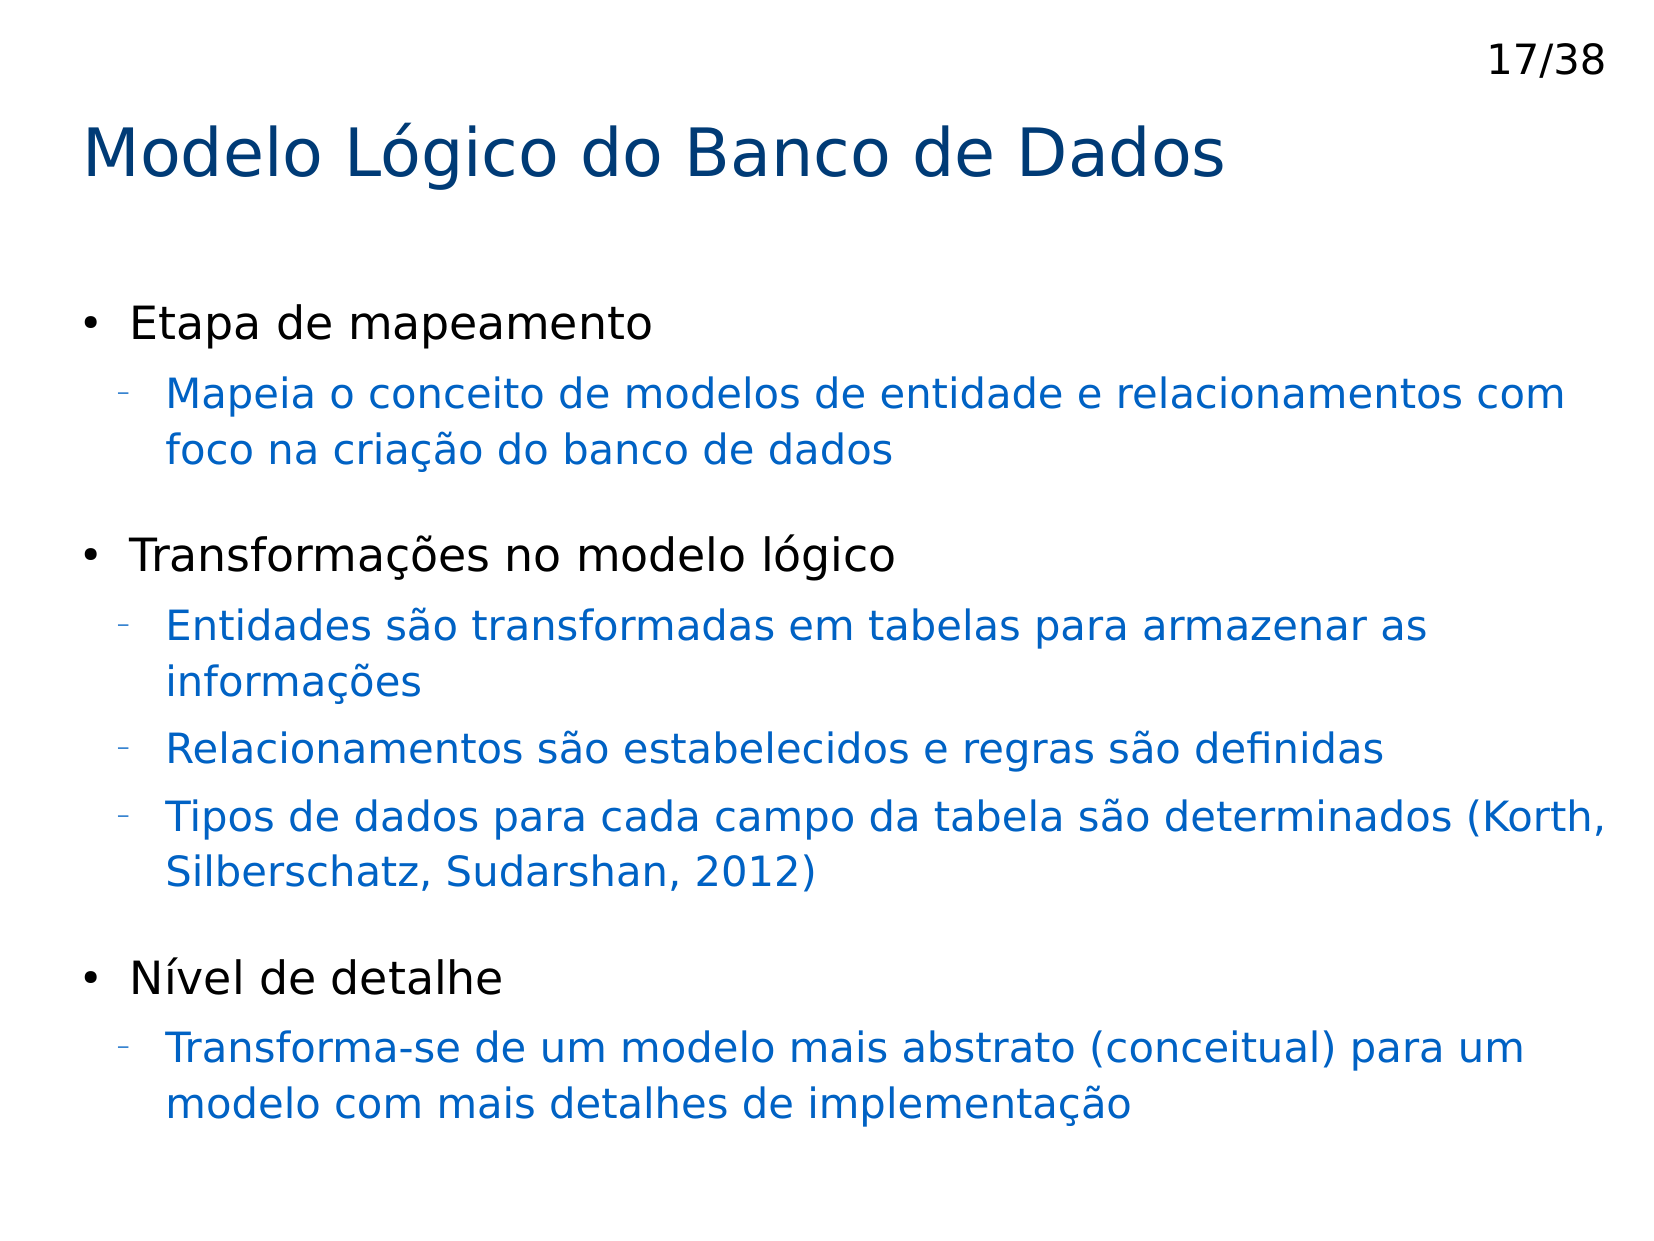

17
# Modelo Lógico do Banco de Dados
Etapa de mapeamento
Mapeia o conceito de modelos de entidade e relacionamentos com foco na criação do banco de dados
Transformações no modelo lógico
Entidades são transformadas em tabelas para armazenar as informações
Relacionamentos são estabelecidos e regras são definidas
Tipos de dados para cada campo da tabela são determinados (Korth, Silberschatz, Sudarshan, 2012)
Nível de detalhe
Transforma-se de um modelo mais abstrato (conceitual) para um modelo com mais detalhes de implementação